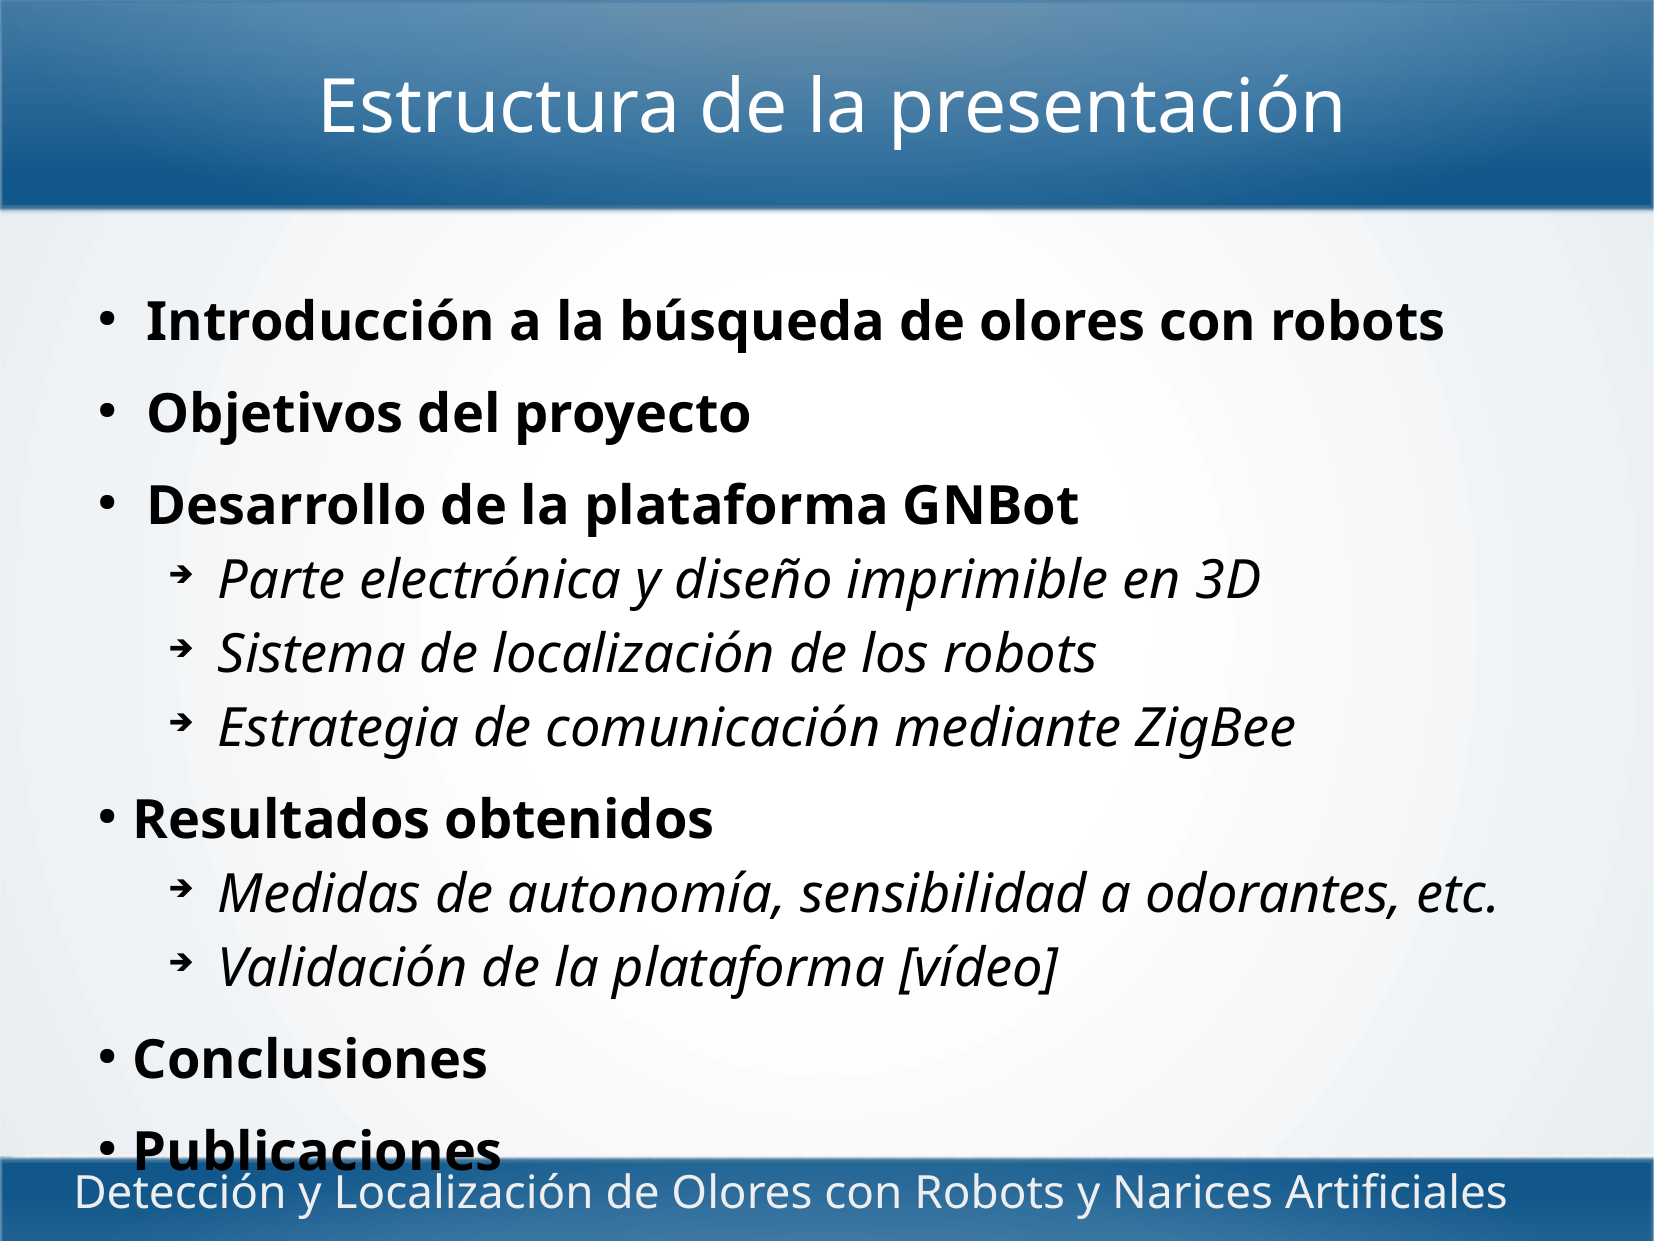

# Estructura de la presentación
 Introducción a la búsqueda de olores con robots
 Objetivos del proyecto
 Desarrollo de la plataforma GNBot
 Parte electrónica y diseño imprimible en 3D
 Sistema de localización de los robots
 Estrategia de comunicación mediante ZigBee
Resultados obtenidos
 Medidas de autonomía, sensibilidad a odorantes, etc.
 Validación de la plataforma [vídeo]
Conclusiones
Publicaciones
Detección y Localización de Olores con Robots y Narices Artificiales